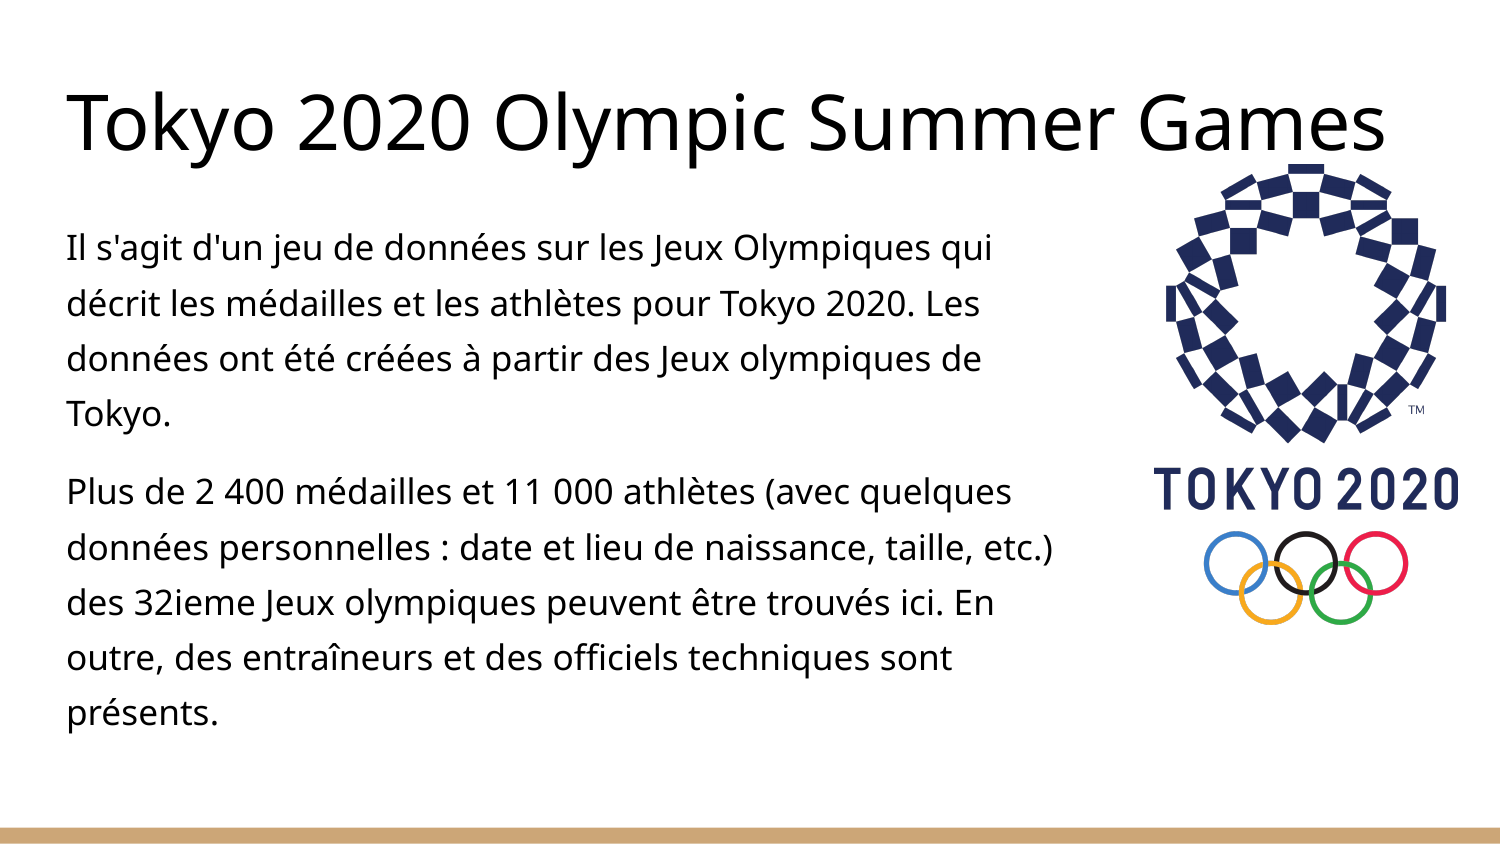

# Tokyo 2020 Olympic Summer Games
Il s'agit d'un jeu de données sur les Jeux Olympiques qui décrit les médailles et les athlètes pour Tokyo 2020. Les données ont été créées à partir des Jeux olympiques de Tokyo.
Plus de 2 400 médailles et 11 000 athlètes (avec quelques données personnelles : date et lieu de naissance, taille, etc.) des 32ieme Jeux olympiques peuvent être trouvés ici. En outre, des entraîneurs et des officiels techniques sont présents.